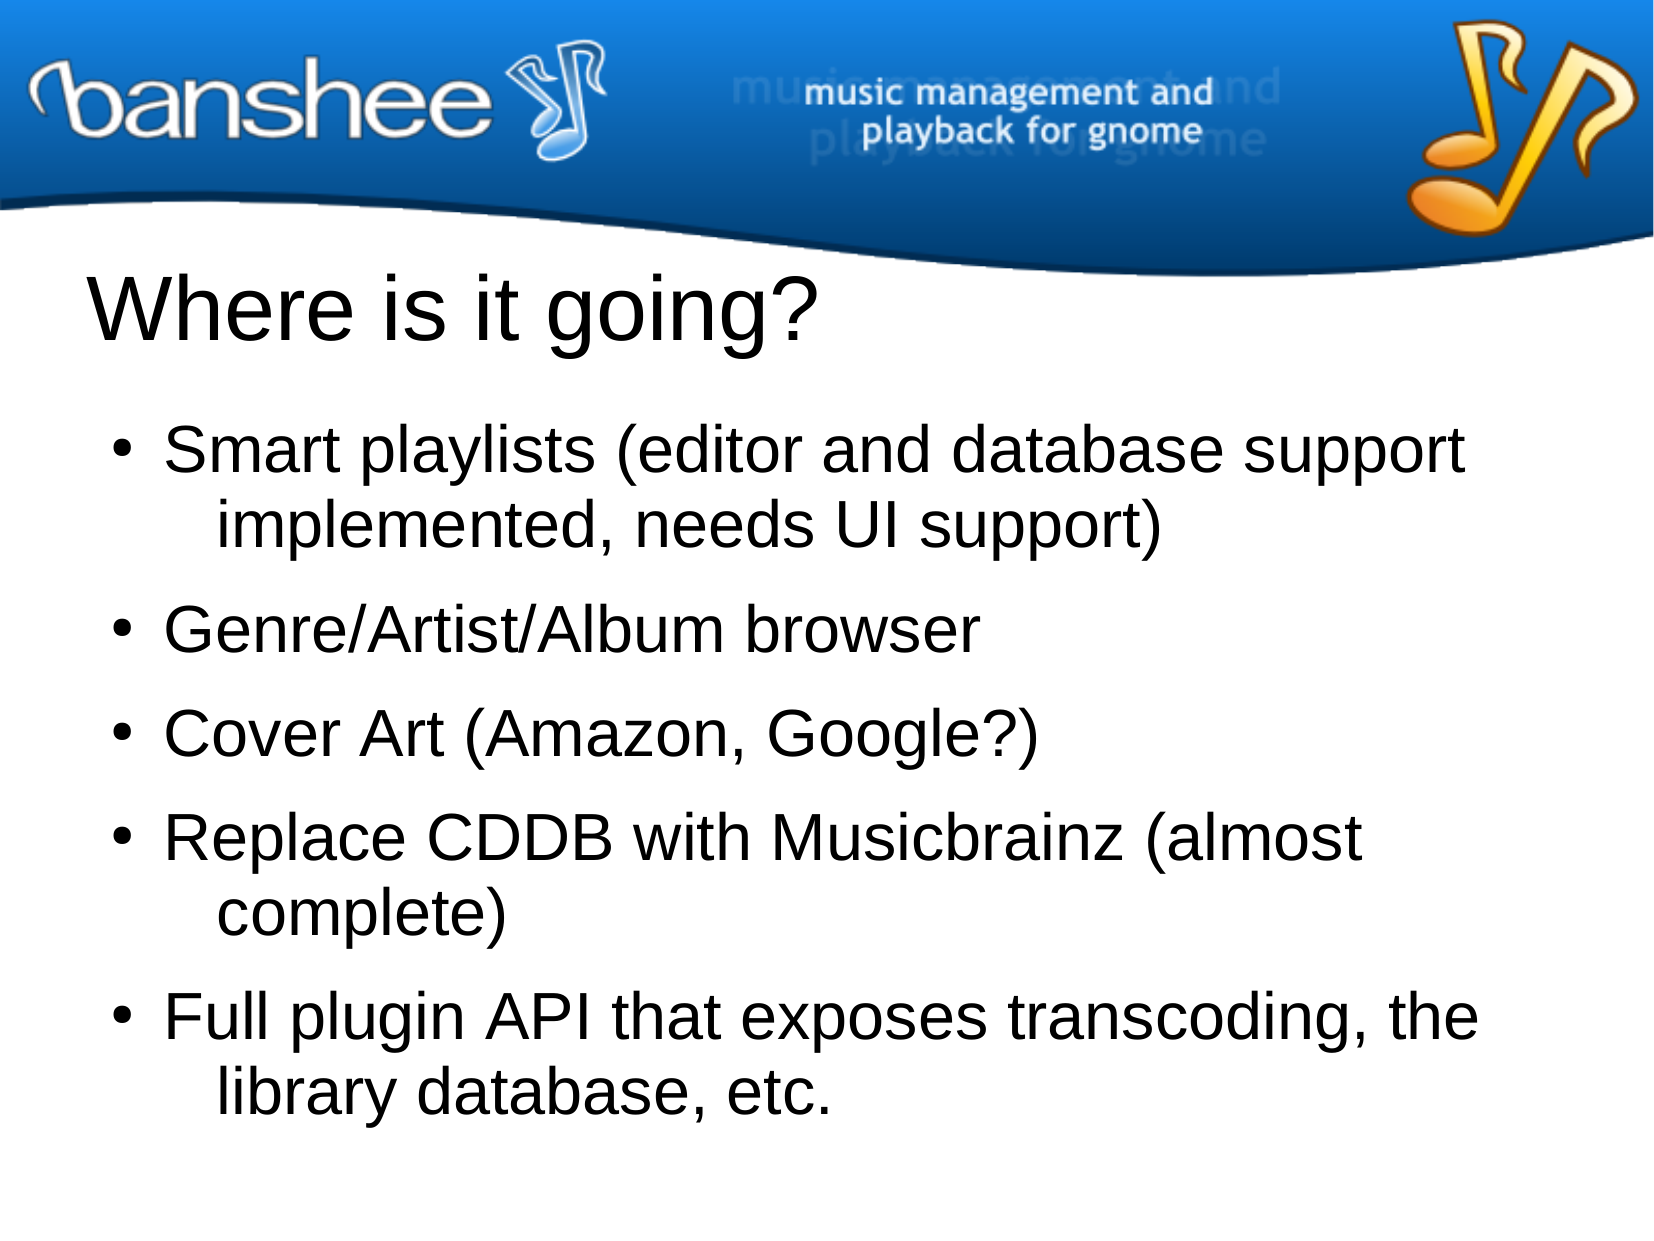

# Where is it going?
Smart playlists (editor and database support implemented, needs UI support)
Genre/Artist/Album browser
Cover Art (Amazon, Google?)
Replace CDDB with Musicbrainz (almost complete)
Full plugin API that exposes transcoding, the library database, etc.